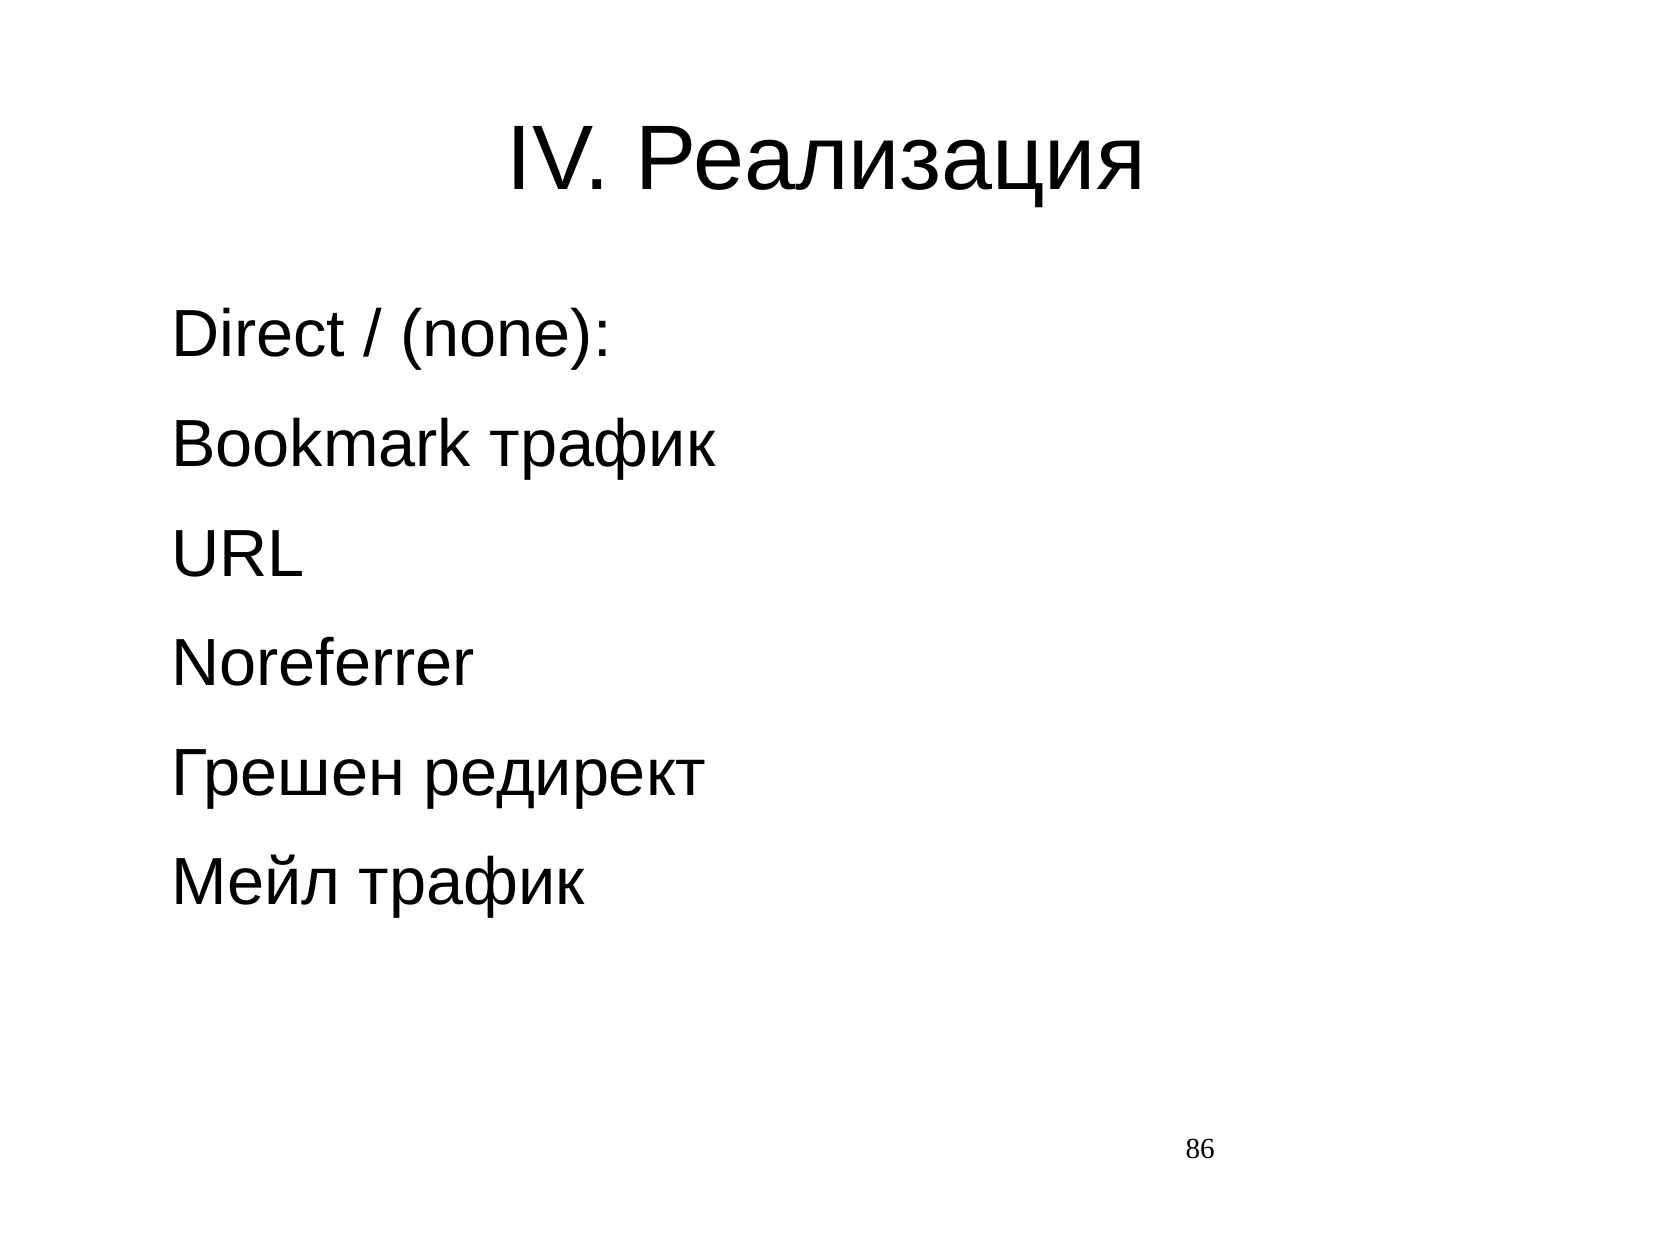

# IV. Реализация
Direct / (none):
Bookmark трафик
URL
Noreferrer
Грешен редирект
Мейл трафик